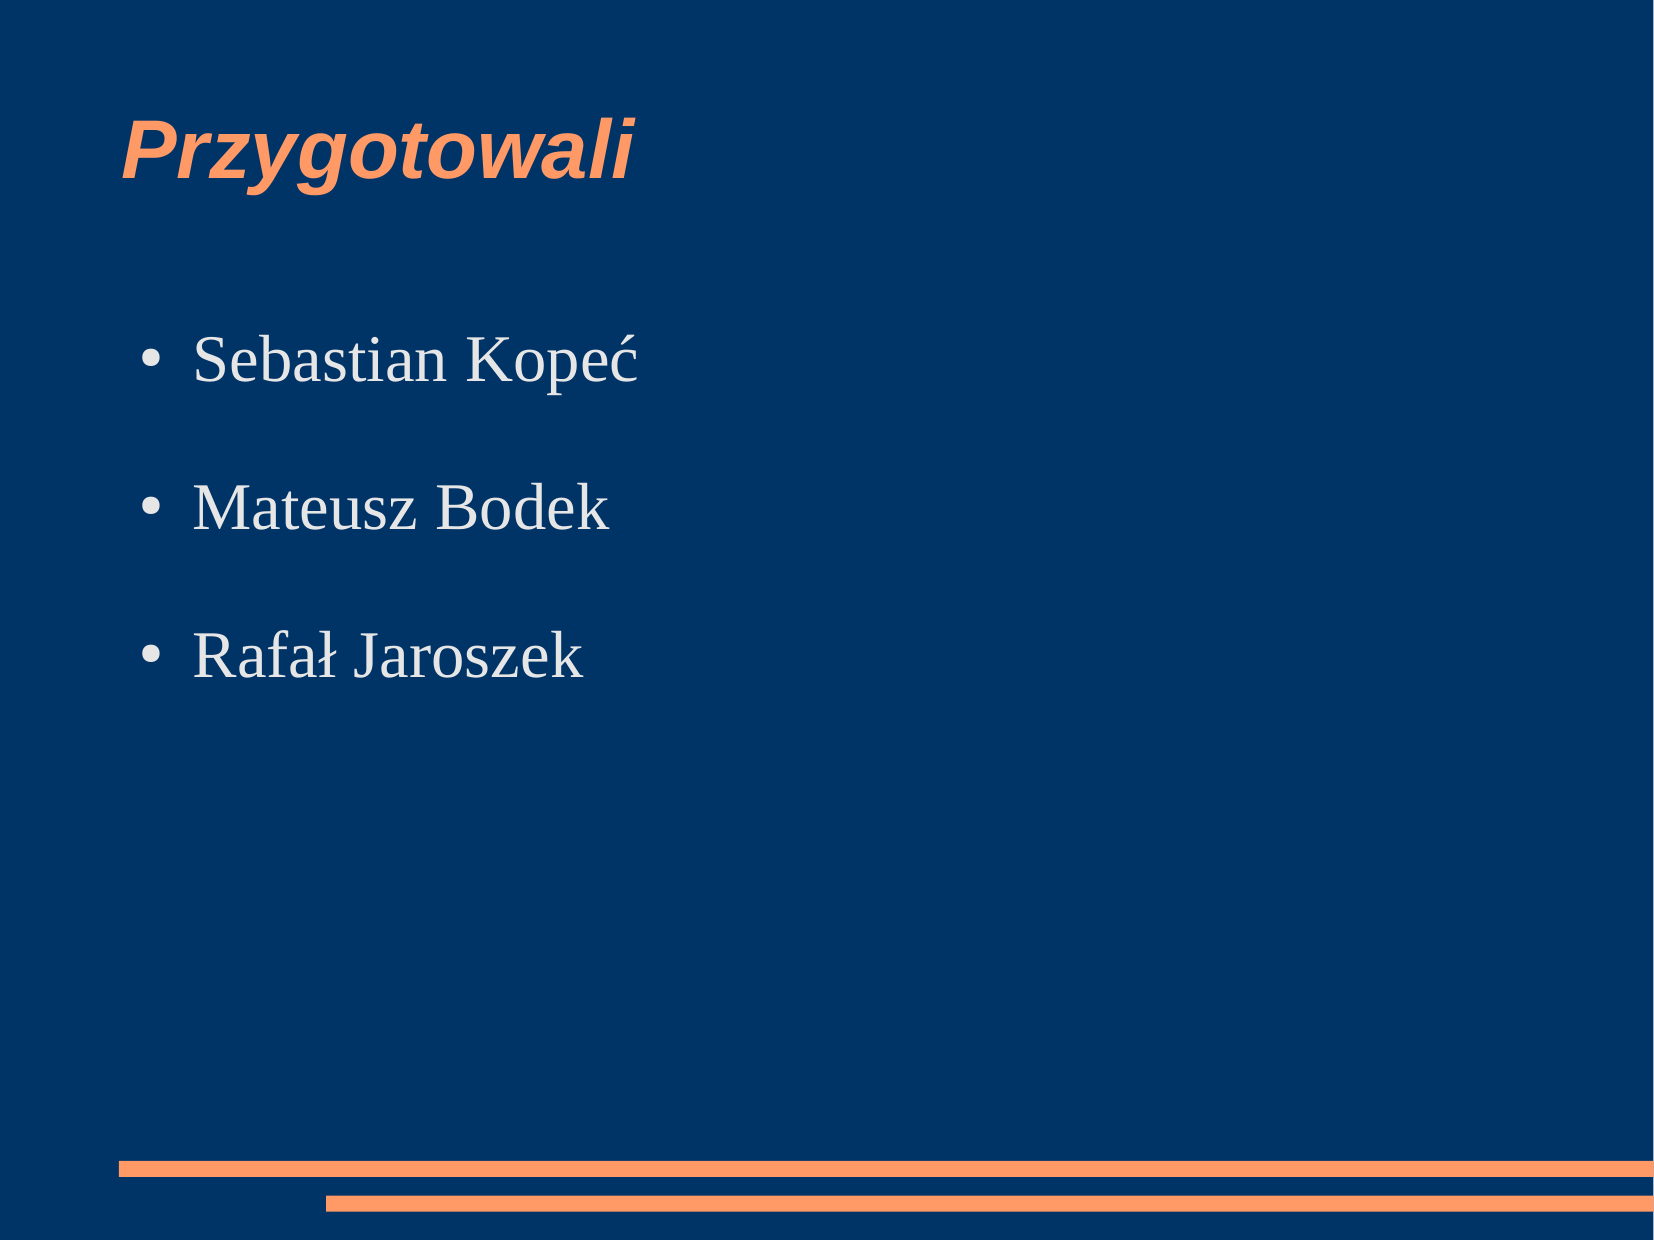

# Przygotowali
Sebastian Kopeć
Mateusz Bodek
Rafał Jaroszek